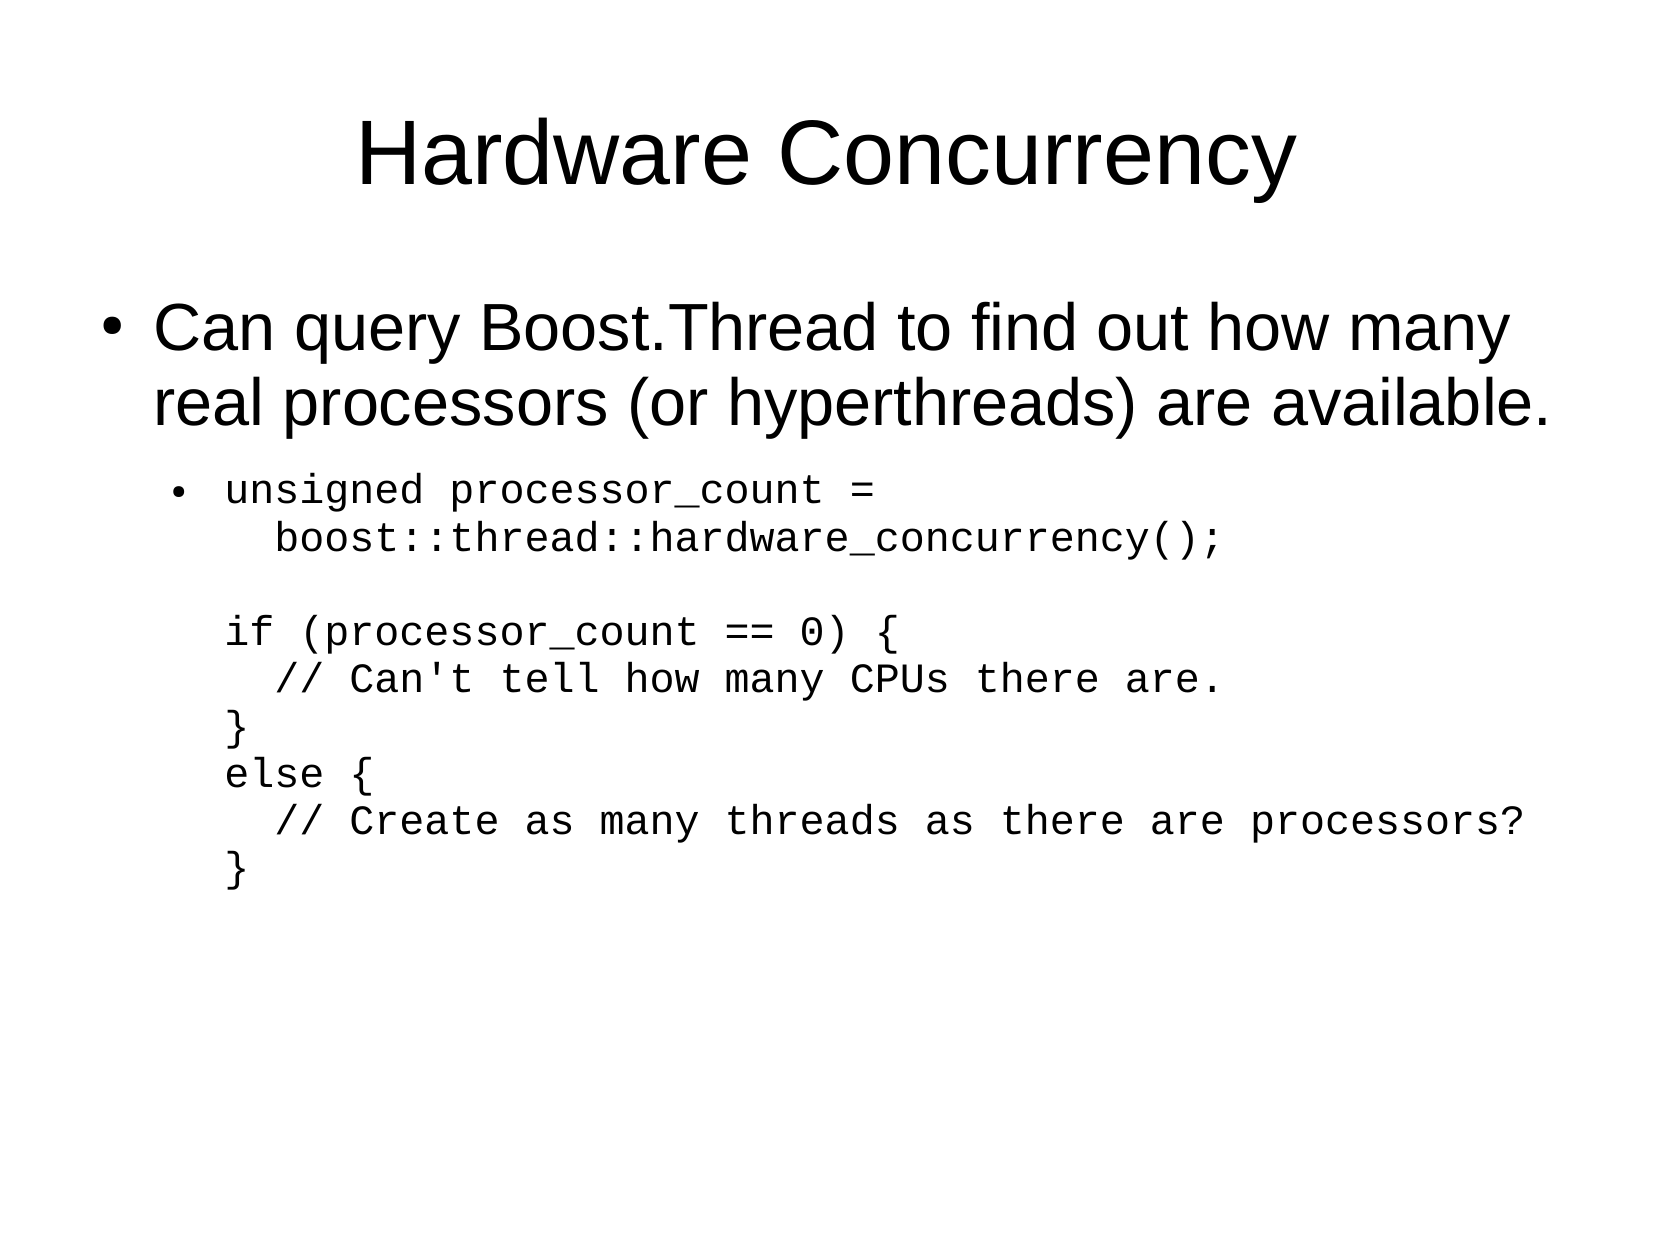

# Hardware Concurrency
Can query Boost.Thread to find out how many real processors (or hyperthreads) are available.
unsigned processor_count =
 boost::thread::hardware_concurrency();
if (processor_count == 0) {
 // Can't tell how many CPUs there are.
}
else {
 // Create as many threads as there are processors?
}